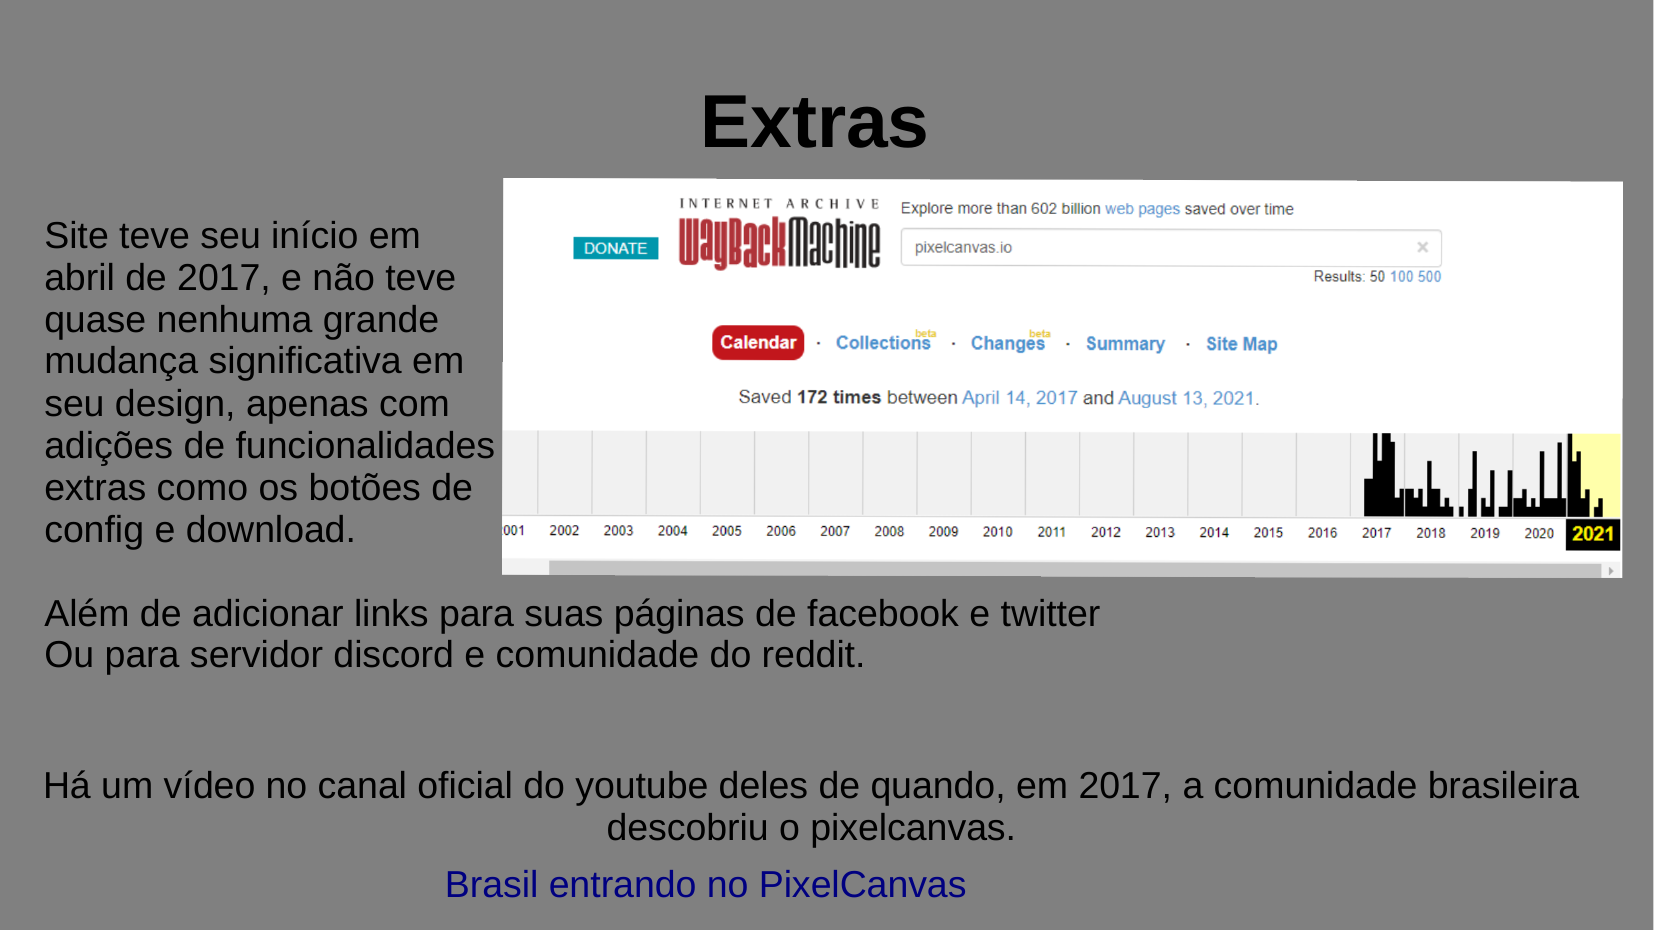

Extras
Site teve seu início em
abril de 2017, e não teve
quase nenhuma grande
mudança significativa em
seu design, apenas com
adições de funcionalidades
extras como os botões de
config e download.
Além de adicionar links para suas páginas de facebook e twitter
Ou para servidor discord e comunidade do reddit.
Há um vídeo no canal oficial do youtube deles de quando, em 2017, a comunidade brasileira
descobriu o pixelcanvas.
Brasil entrando no PixelCanvas